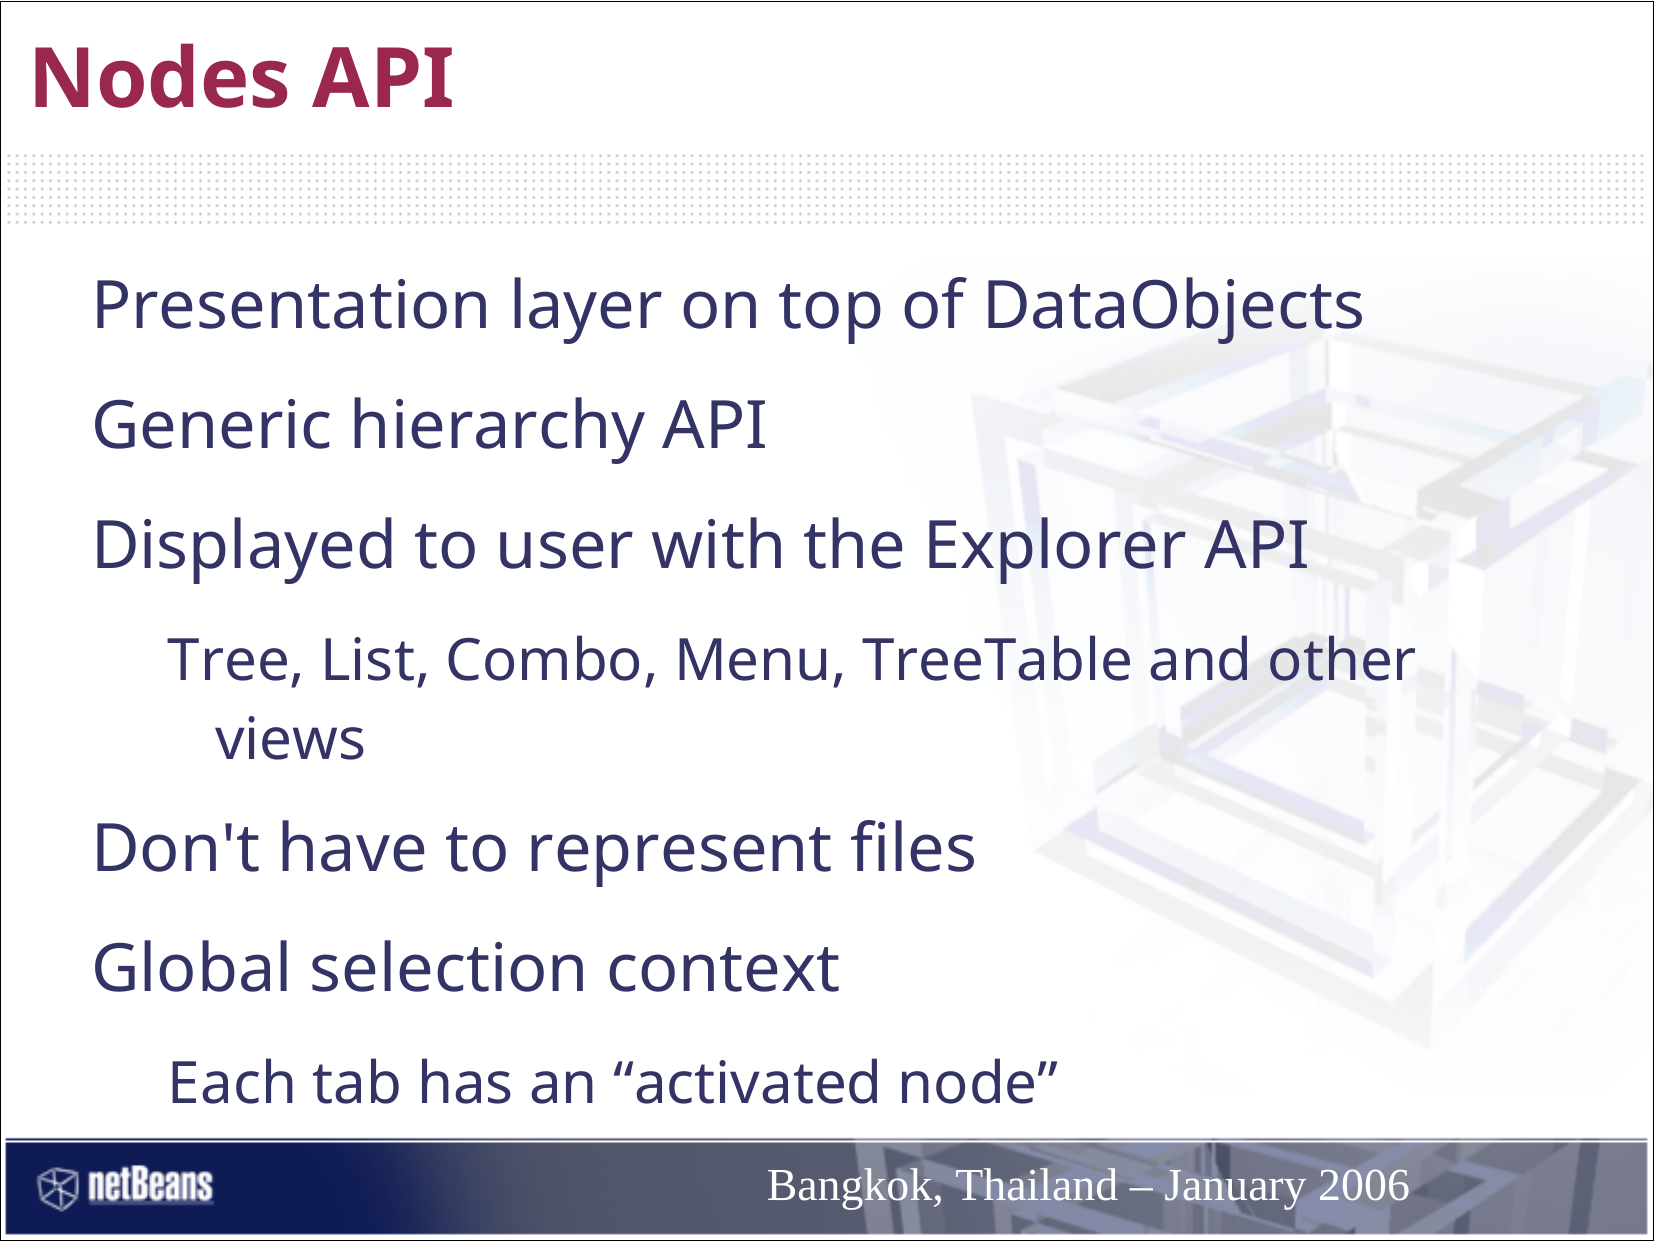

# Nodes API
Presentation layer on top of DataObjects
Generic hierarchy API
Displayed to user with the Explorer API
Tree, List, Combo, Menu, TreeTable and other views
Don't have to represent files
Global selection context
Each tab has an “activated node”